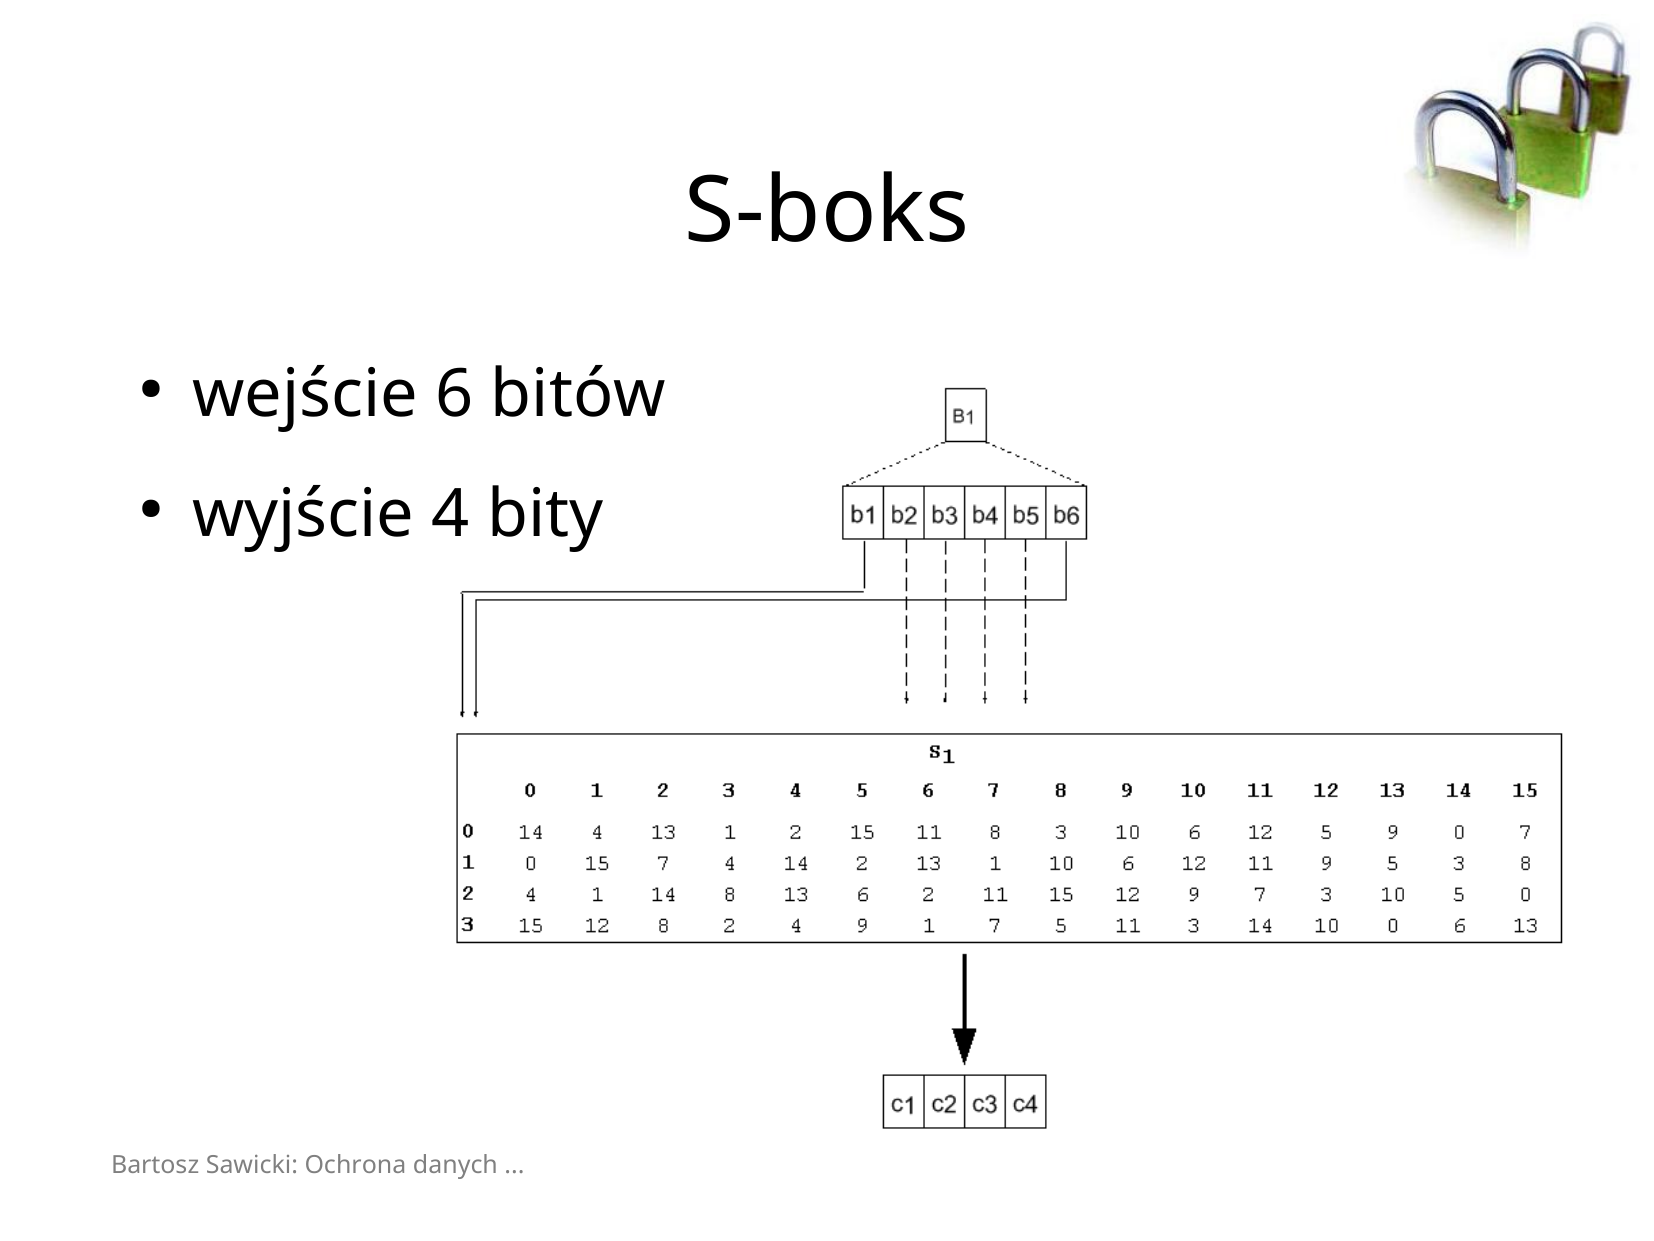

# S-boks
wejście 6 bitów
wyjście 4 bity